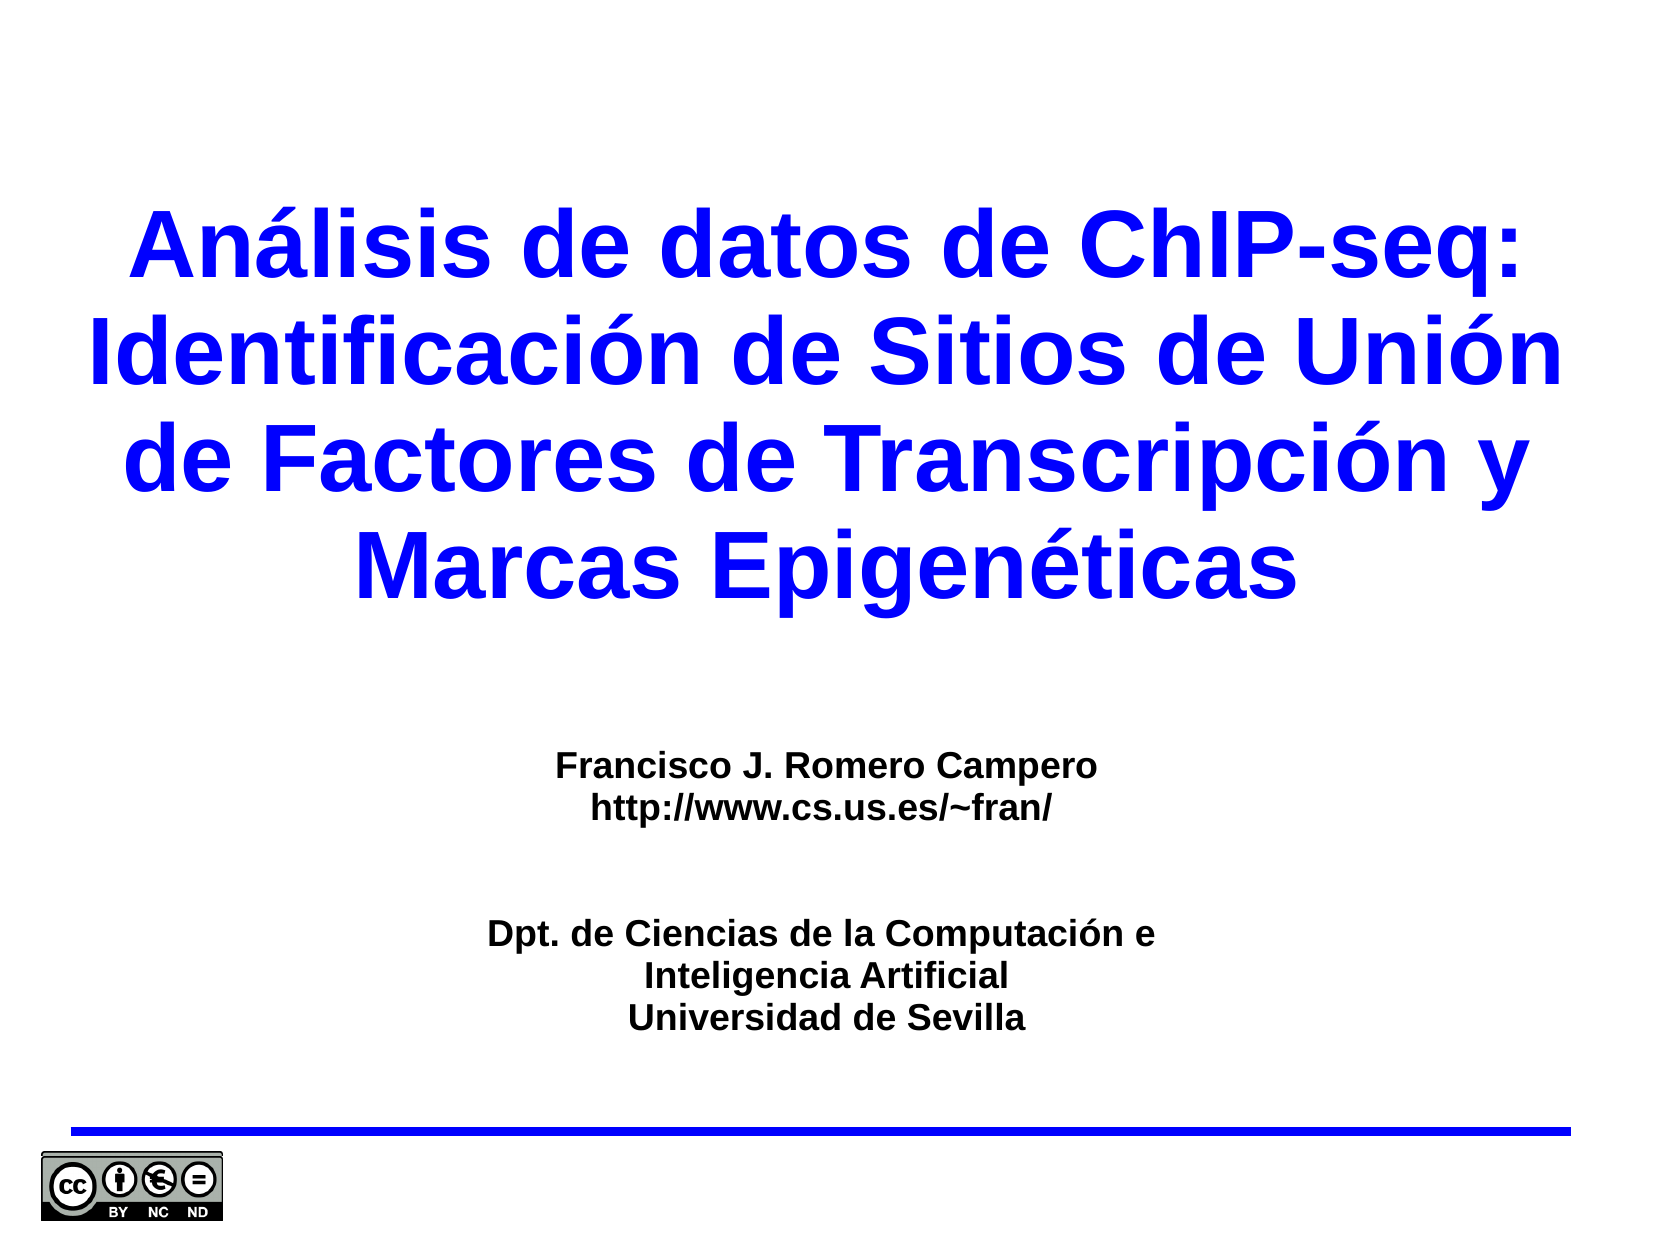

Análisis de datos de ChIP-seq: Identificación de Sitios de Unión de Factores de Transcripción y Marcas Epigenéticas
Francisco J. Romero Campero
http://www.cs.us.es/~fran/
Dpt. de Ciencias de la Computación e
Inteligencia Artificial
Universidad de Sevilla